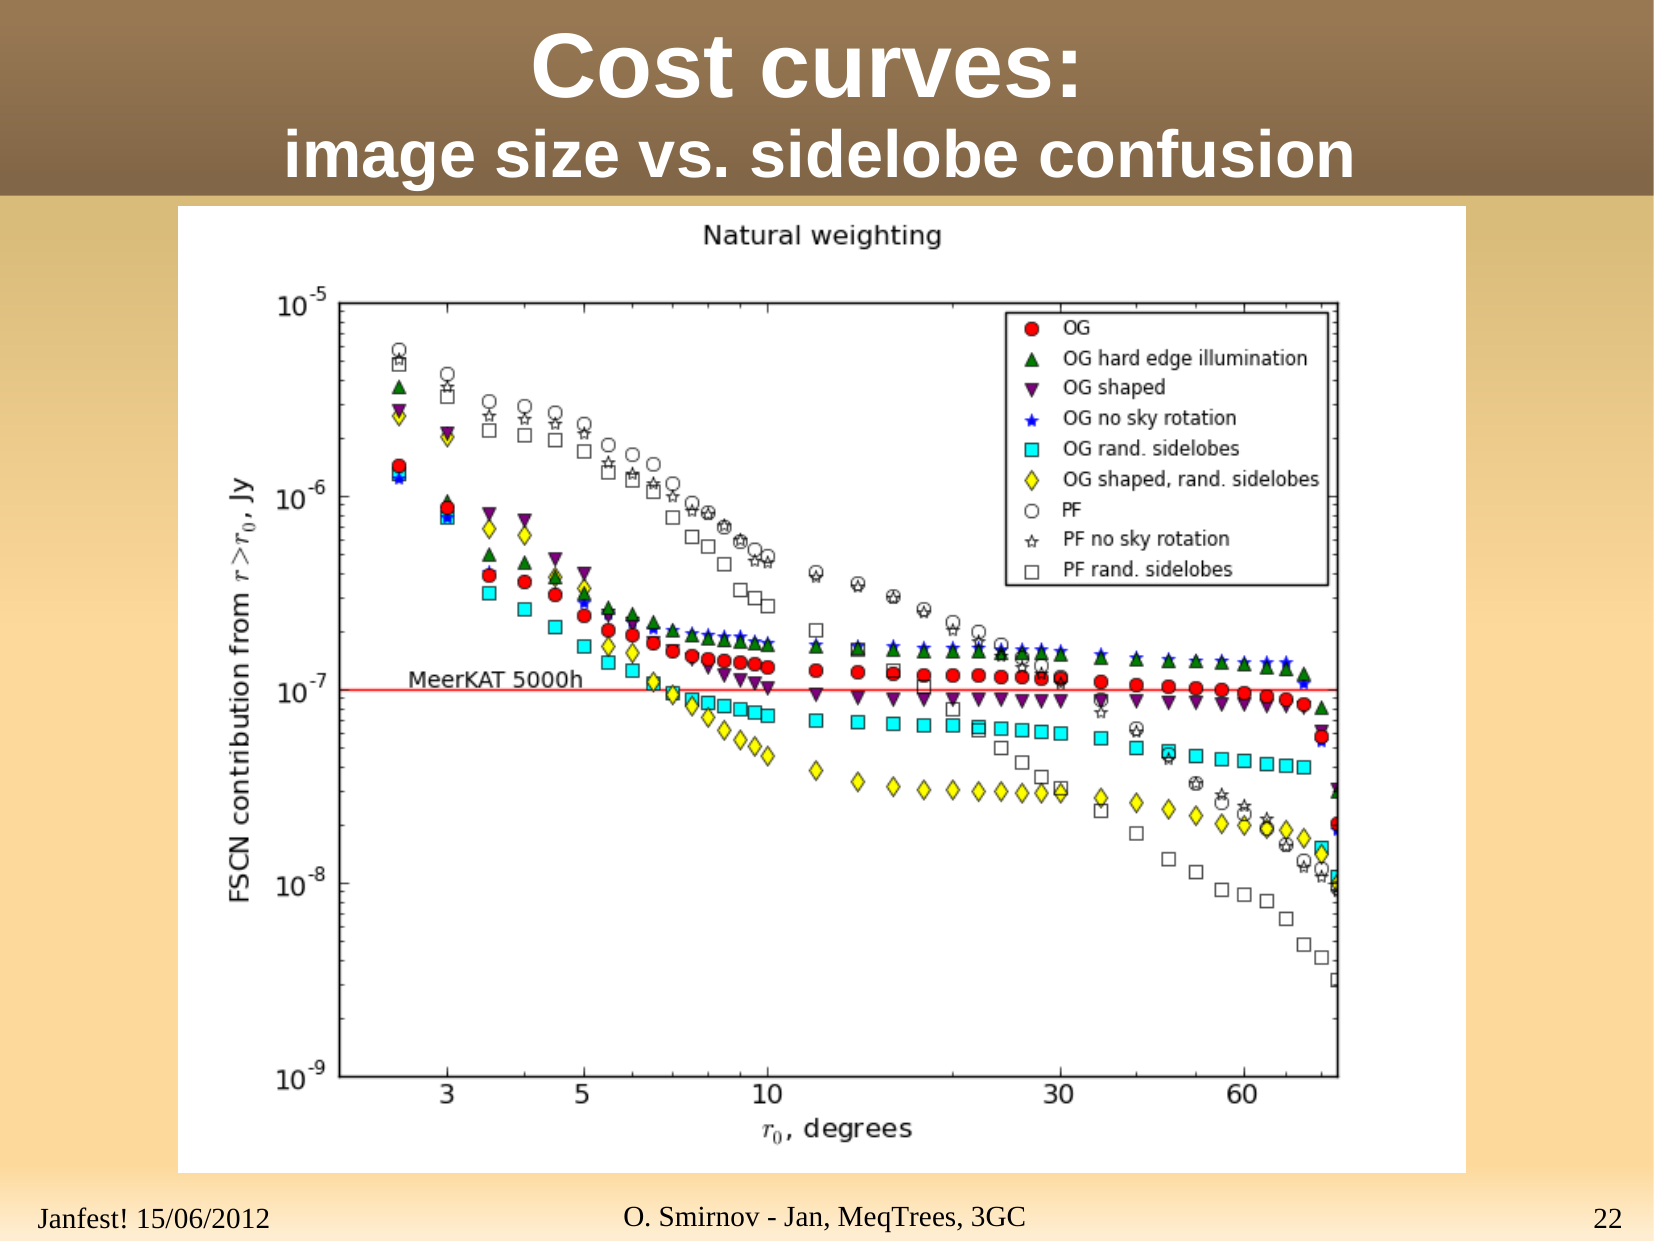

# Cost curves: image size vs. sidelobe confusion
O. Smirnov - Jan, MeqTrees, 3GC
Janfest! 15/06/2012
22